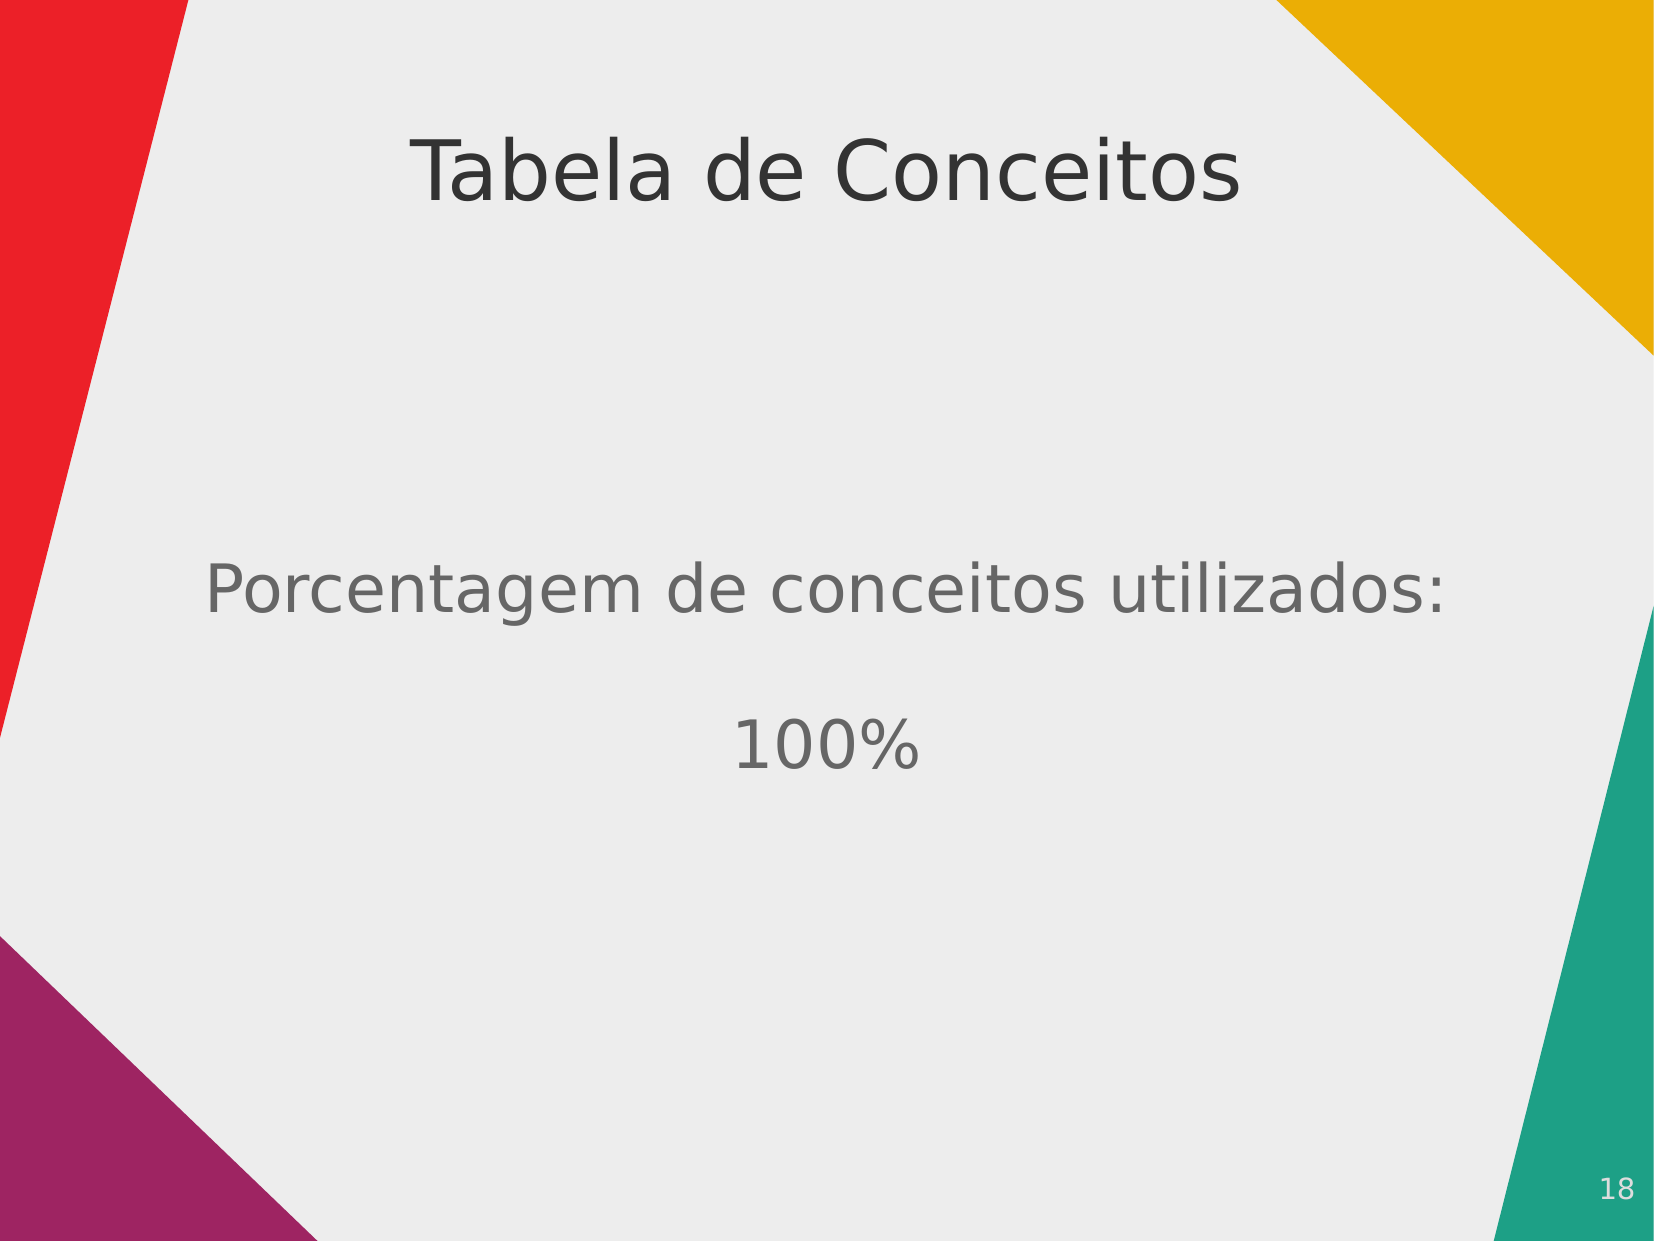

# Tabela de Conceitos
Porcentagem de conceitos utilizados:
100%
18